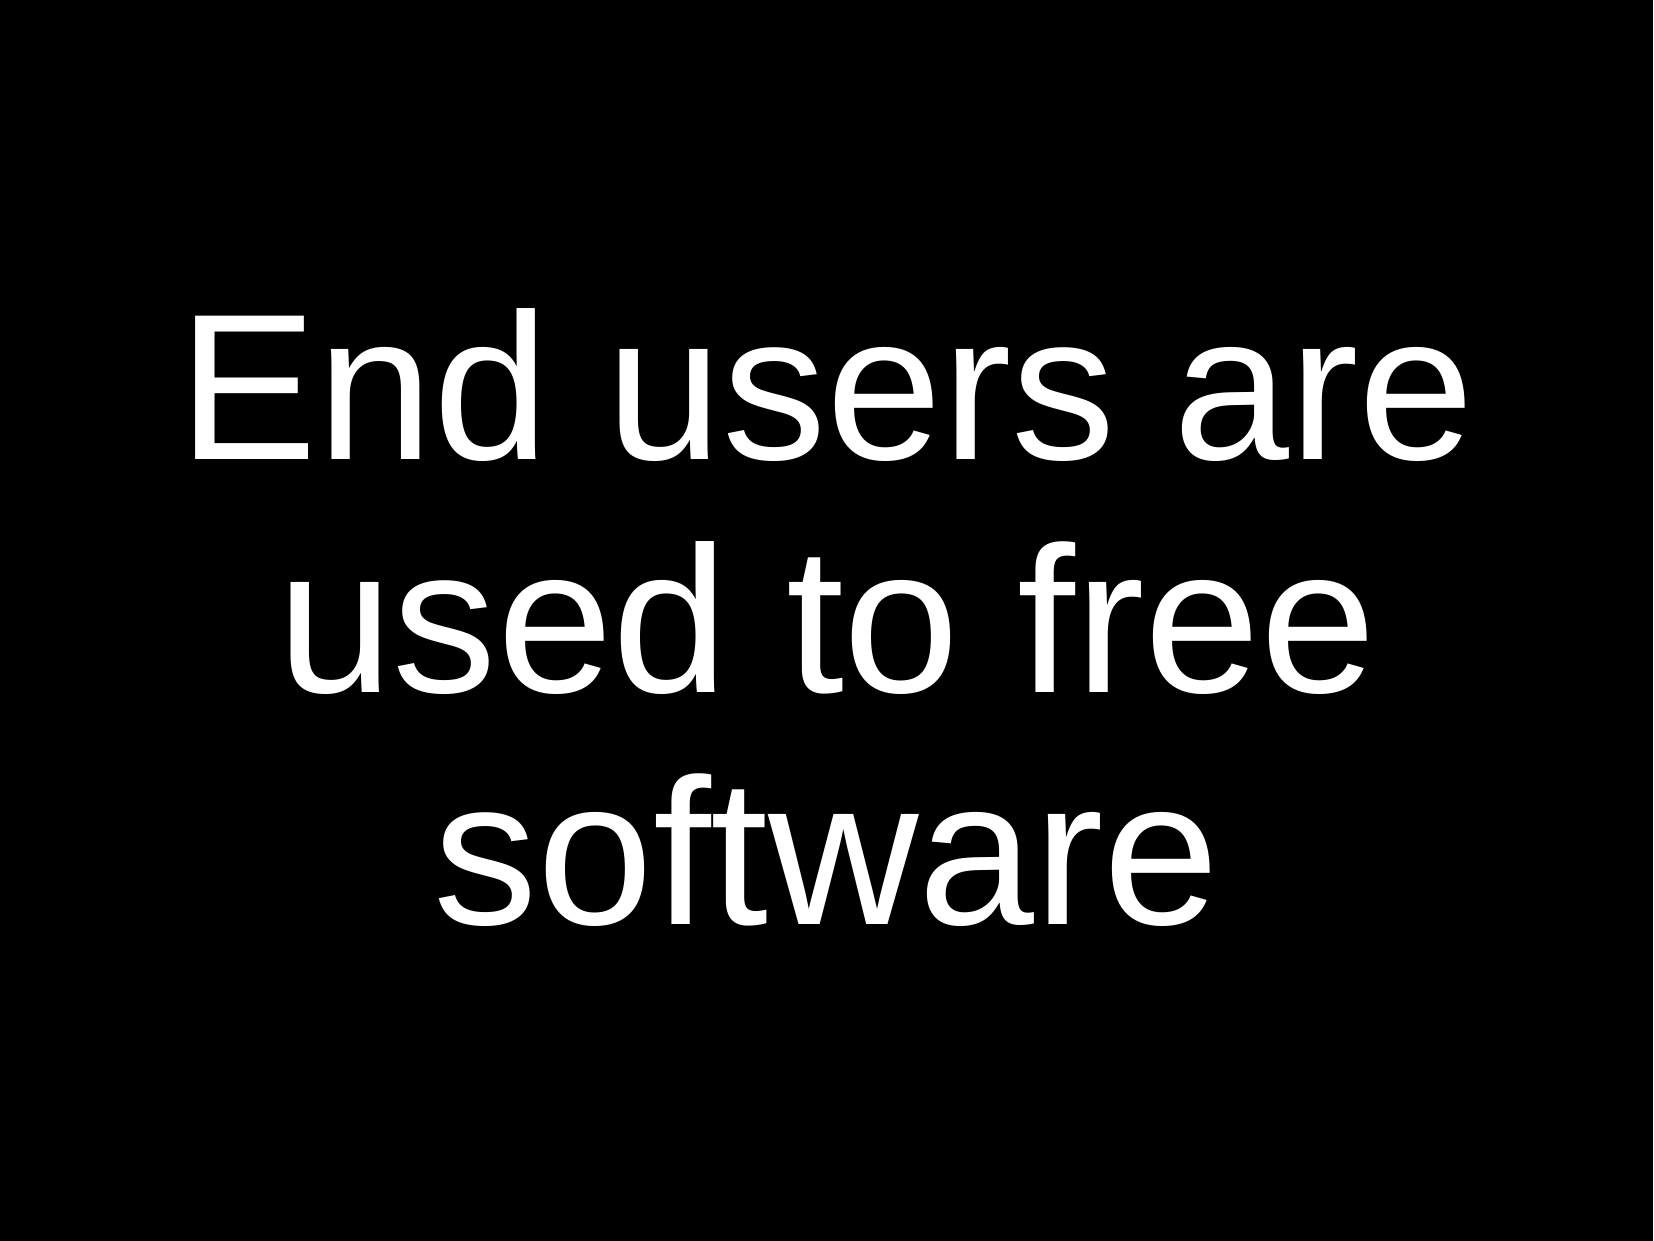

# End users are used to free software